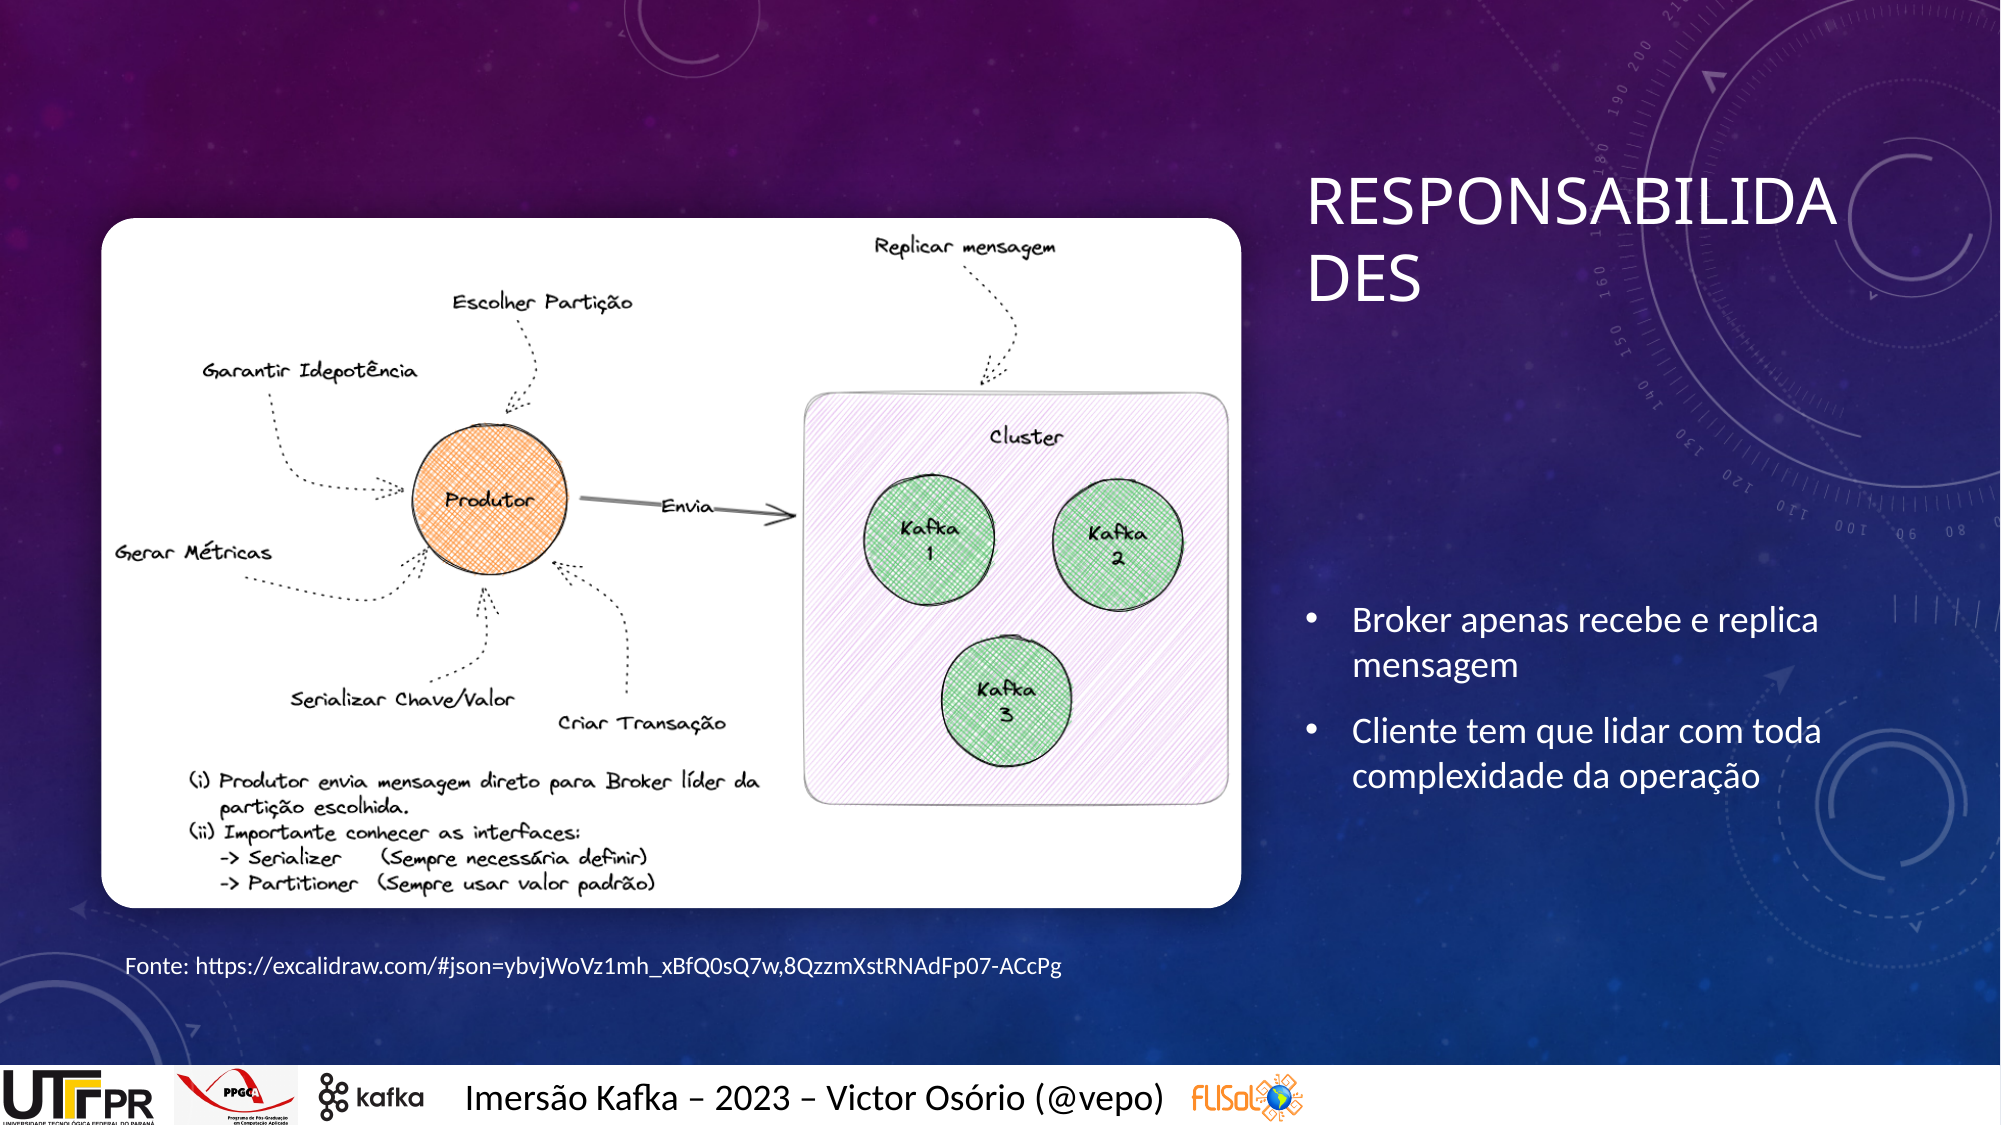

# Responsabilidades
Broker apenas recebe e replica mensagem
Cliente tem que lidar com toda complexidade da operação
Fonte: https://excalidraw.com/#json=ybvjWoVz1mh_xBfQ0sQ7w,8QzzmXstRNAdFp07-ACcPg